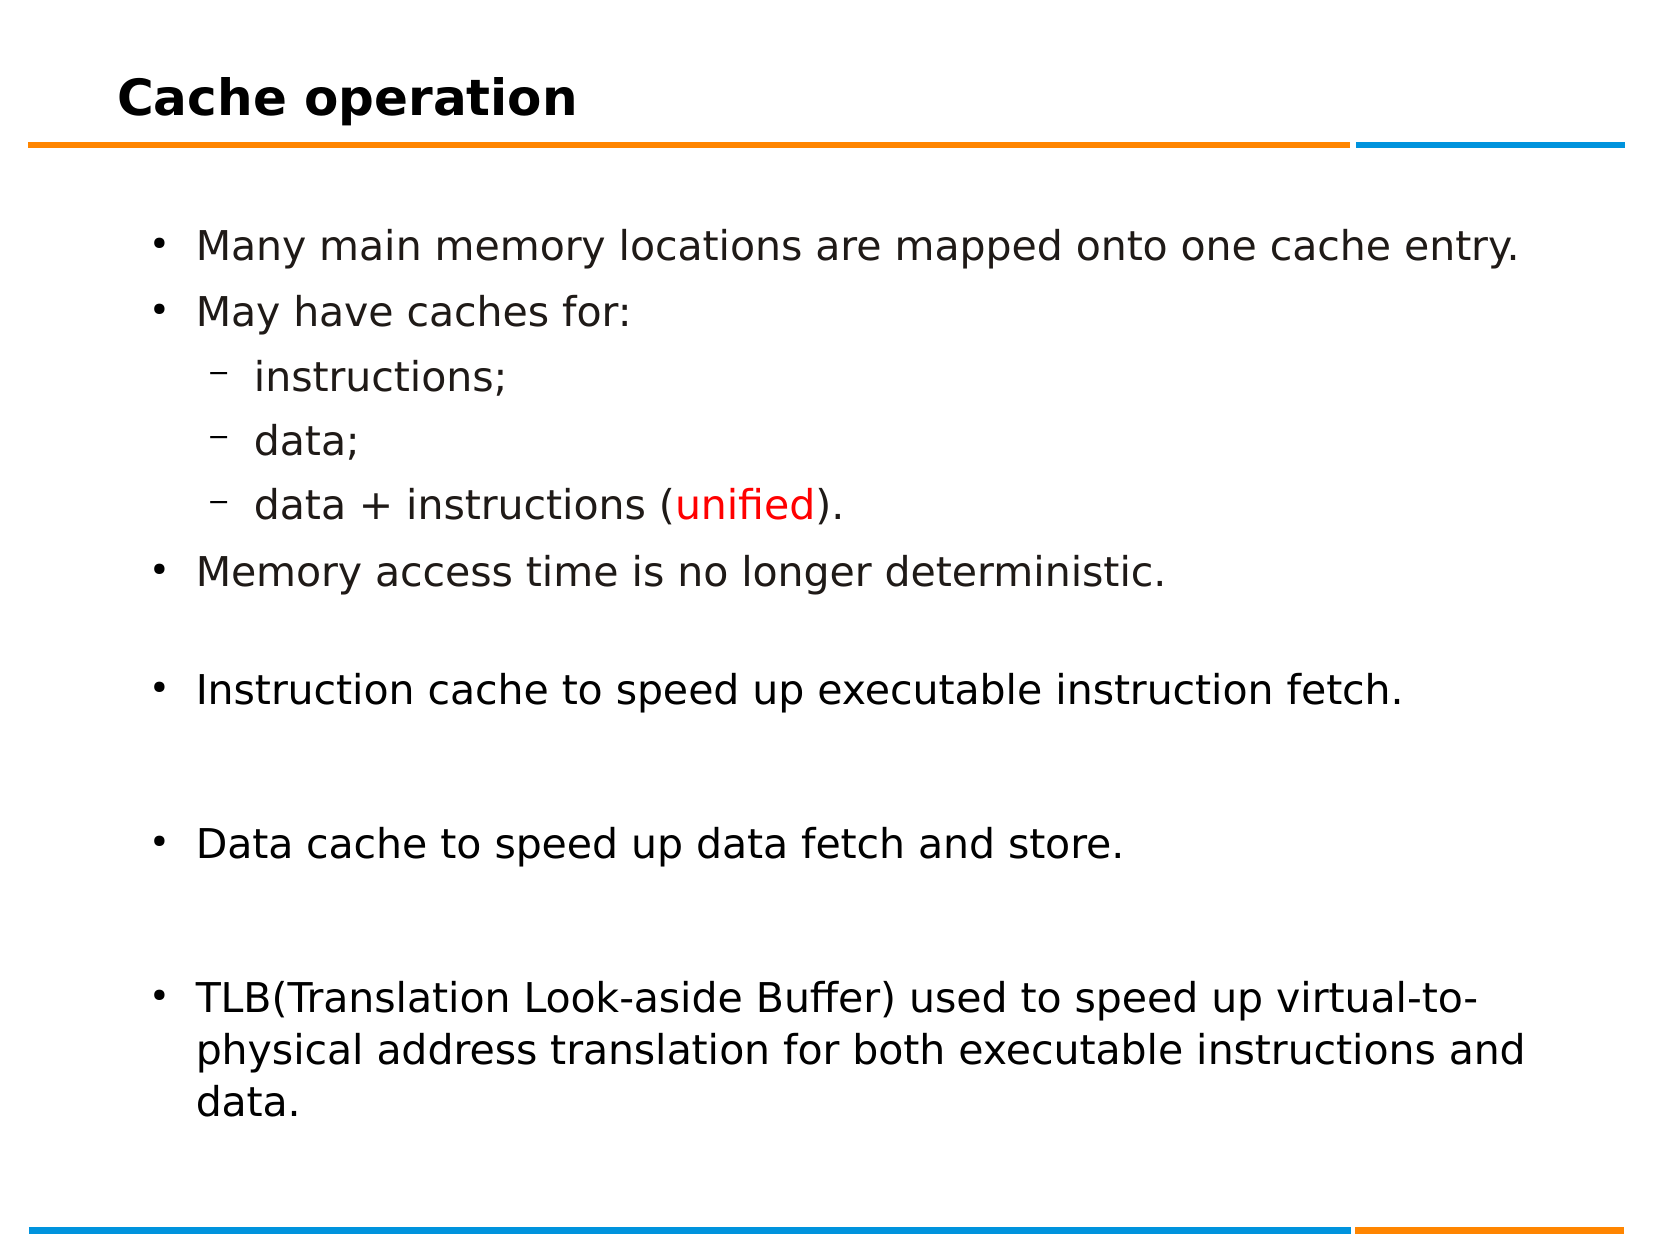

Cache operation
Many main memory locations are mapped onto one cache entry.
●
May have caches for:
●
instructions;
–
data;
–
data + instructions (unified).
–
Memory access time is no longer deterministic.
●
Instruction cache to speed up executable instruction fetch.
●
Data cache to speed up data fetch and store.
●
TLB(Translation Look-aside Buffer) used to speed up virtual-to-
●
physical address translation for both executable instructions and
data.
19